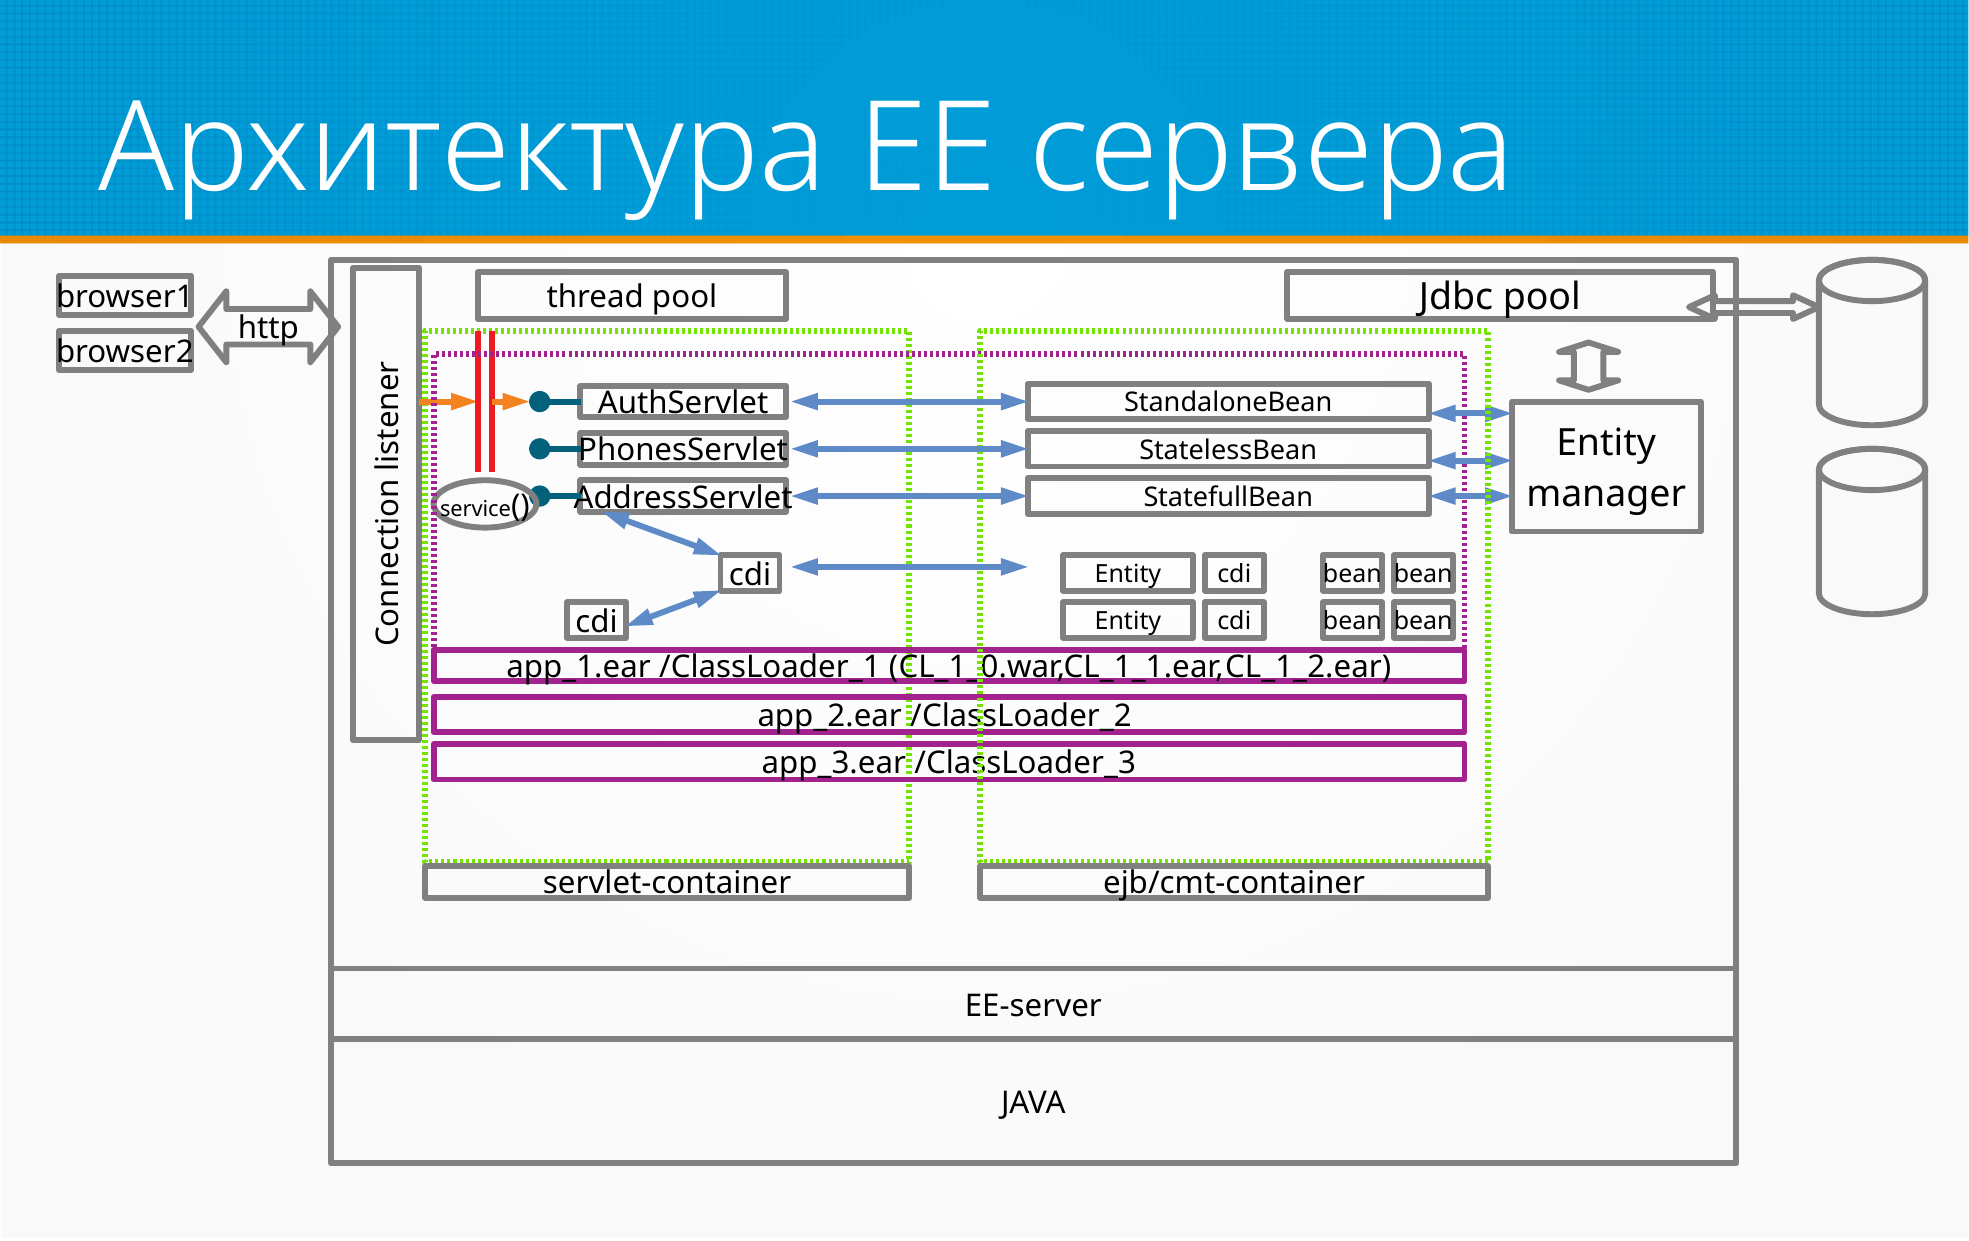

# Архитектура EE сервера
thread pool
Jdbc pool
browser1
http
browser2
StandaloneBean
AuthServlet
Entity
manager
StatelessBean
PhonesServlet
Connection listener
StatefullBean
service()
AddressServlet
cdi
Entity
cdi
bean
bean
cdi
Entity
cdi
bean
bean
app_1.ear /ClassLoader_1 (CL_1_0.war,CL_1_1.ear,CL_1_2.ear)
app_2.ear /ClassLoader_2
app_3.ear /ClassLoader_3
servlet-container
ejb/cmt-container
EE-server
JAVA